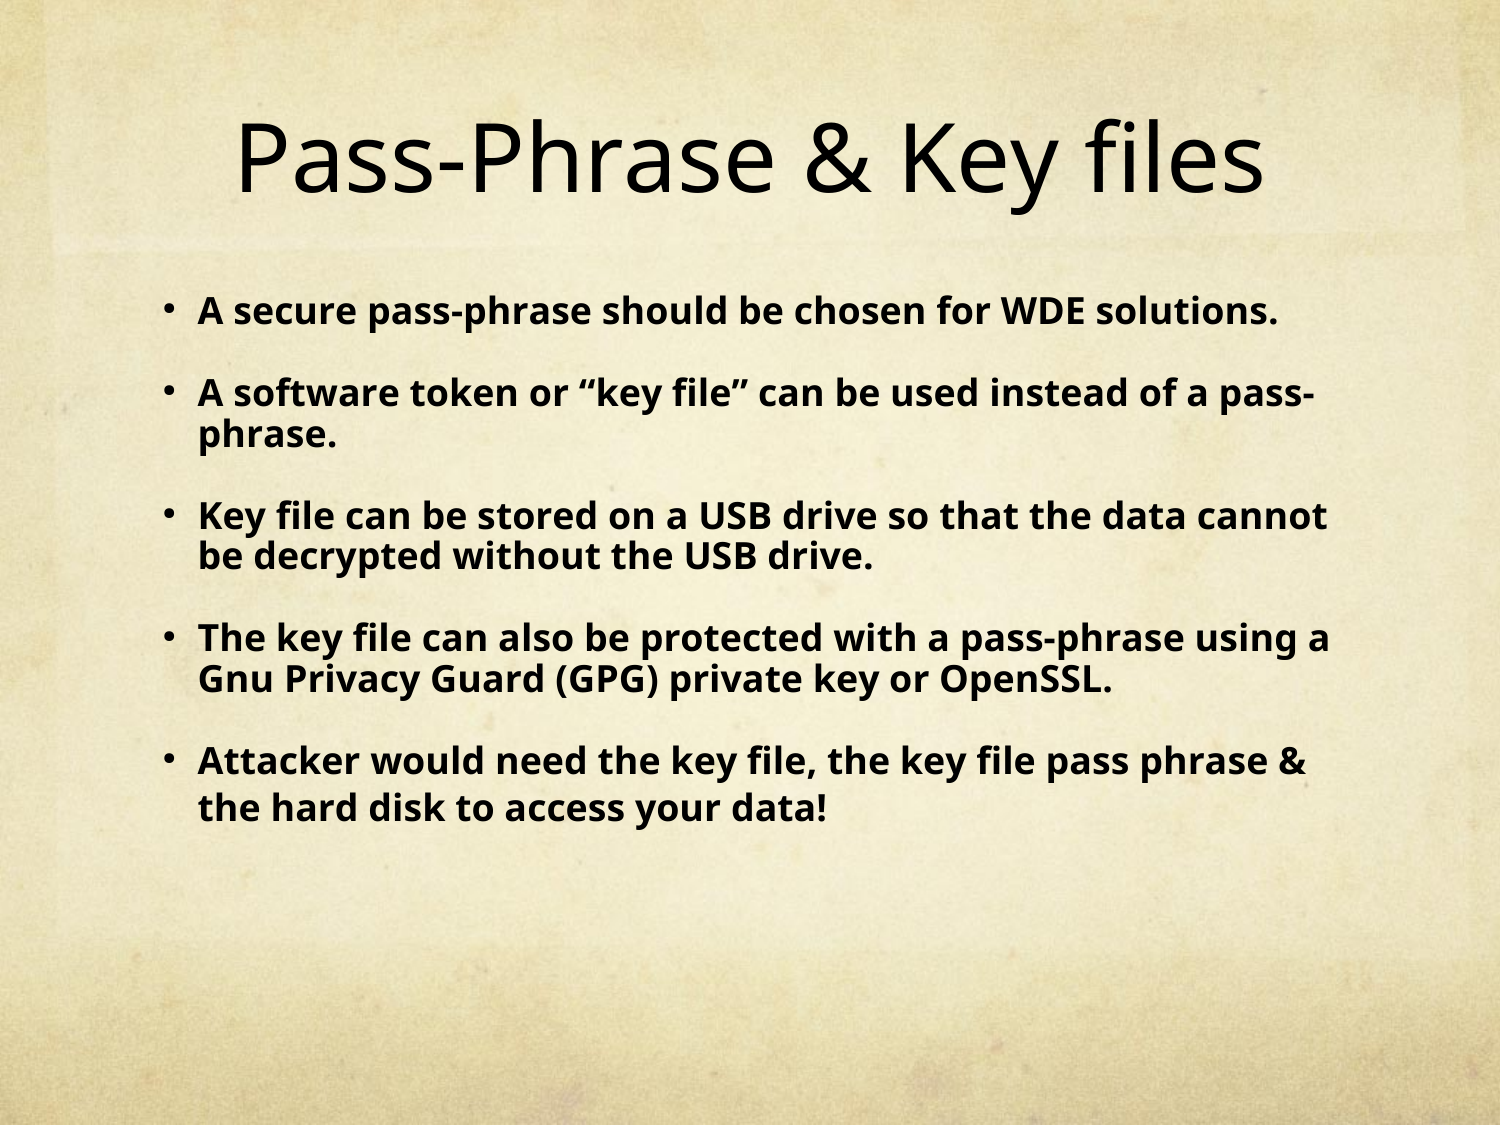

Pass-Phrase & Key files
A secure pass-phrase should be chosen for WDE solutions.
A software token or “key file” can be used instead of a pass-phrase.
Key file can be stored on a USB drive so that the data cannot be decrypted without the USB drive.
The key file can also be protected with a pass-phrase using a Gnu Privacy Guard (GPG) private key or OpenSSL.
Attacker would need the key file, the key file pass phrase & the hard disk to access your data!